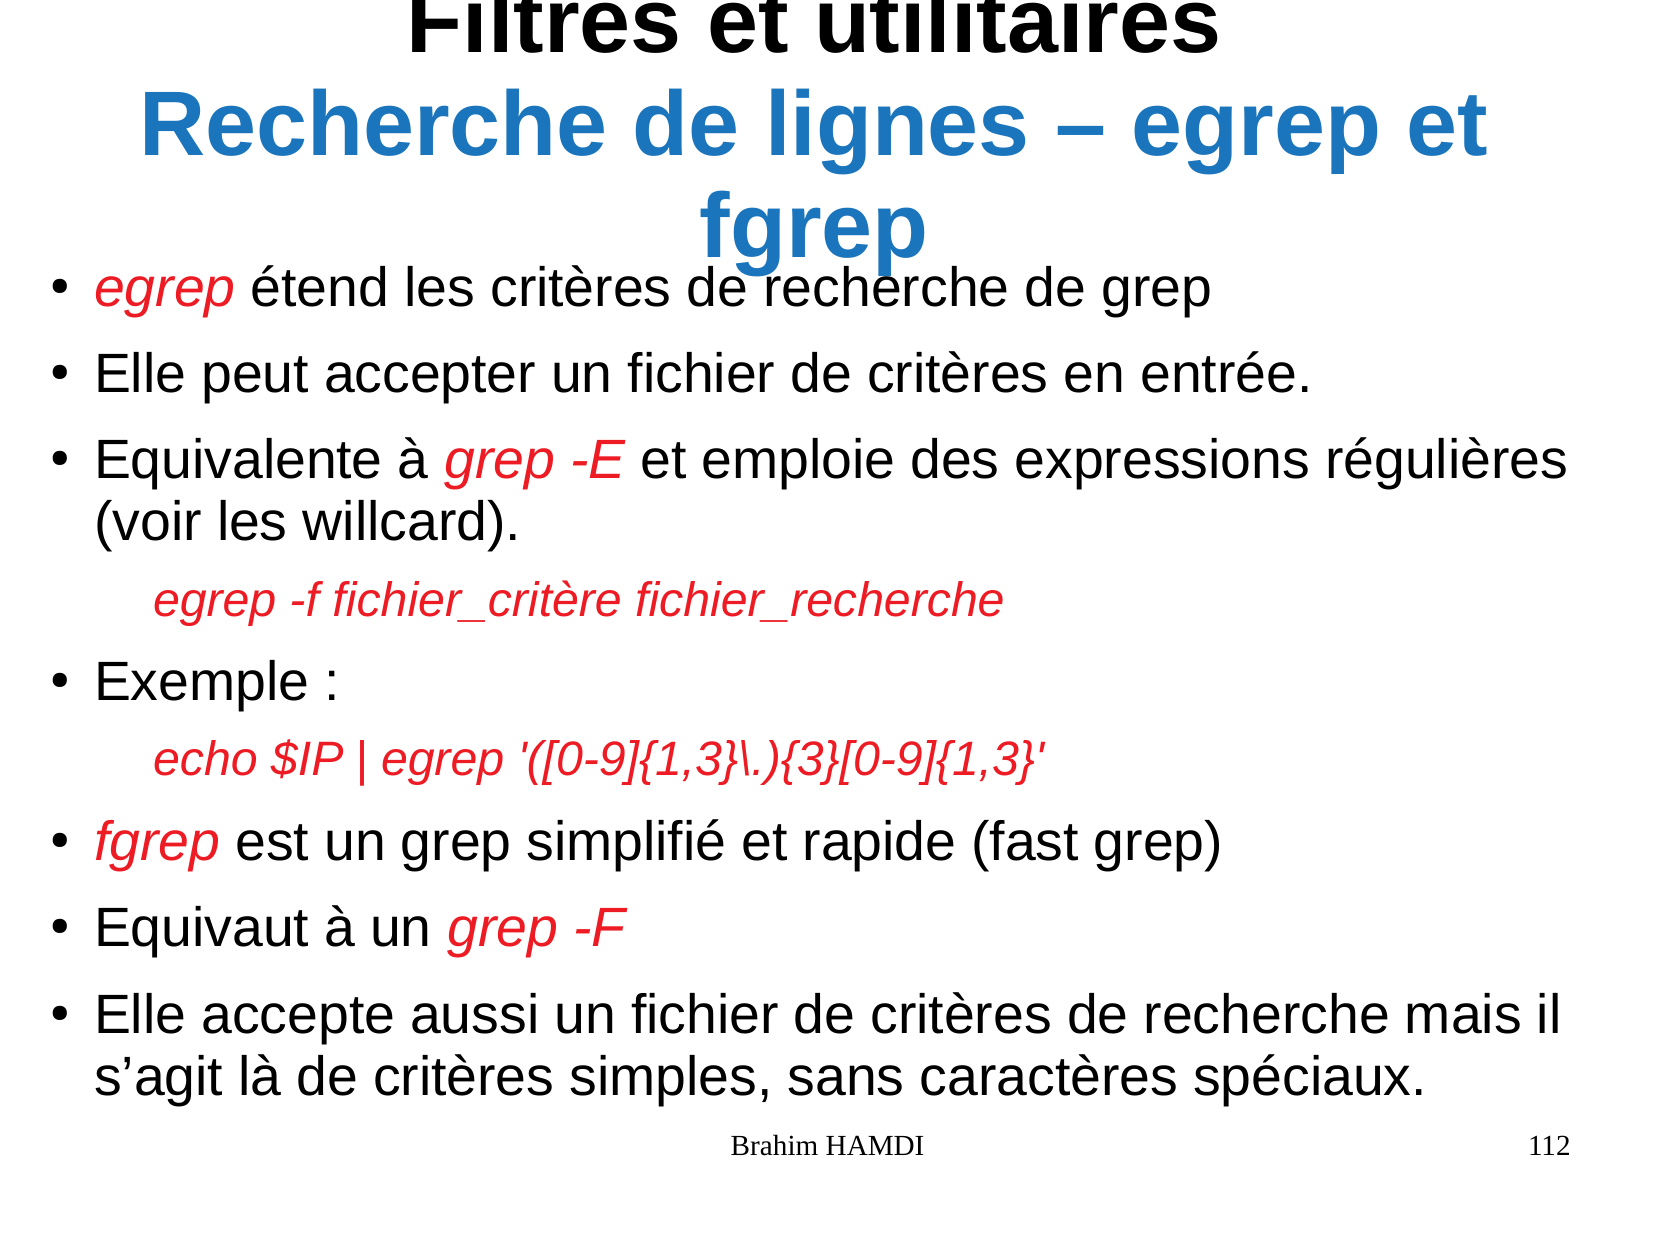

# Filtres et utilitaires Recherche de lignes – egrep et fgrep
egrep étend les critères de recherche de grep
Elle peut accepter un fichier de critères en entrée.
Equivalente à grep -E et emploie des expressions régulières (voir les willcard).
egrep -f fichier_critère fichier_recherche
Exemple :
echo $IP | egrep '([0-9]{1,3}\.){3}[0-9]{1,3}'
fgrep est un grep simplifié et rapide (fast grep)
Equivaut à un grep -F
Elle accepte aussi un fichier de critères de recherche mais il s’agit là de critères simples, sans caractères spéciaux.
Brahim HAMDI
112